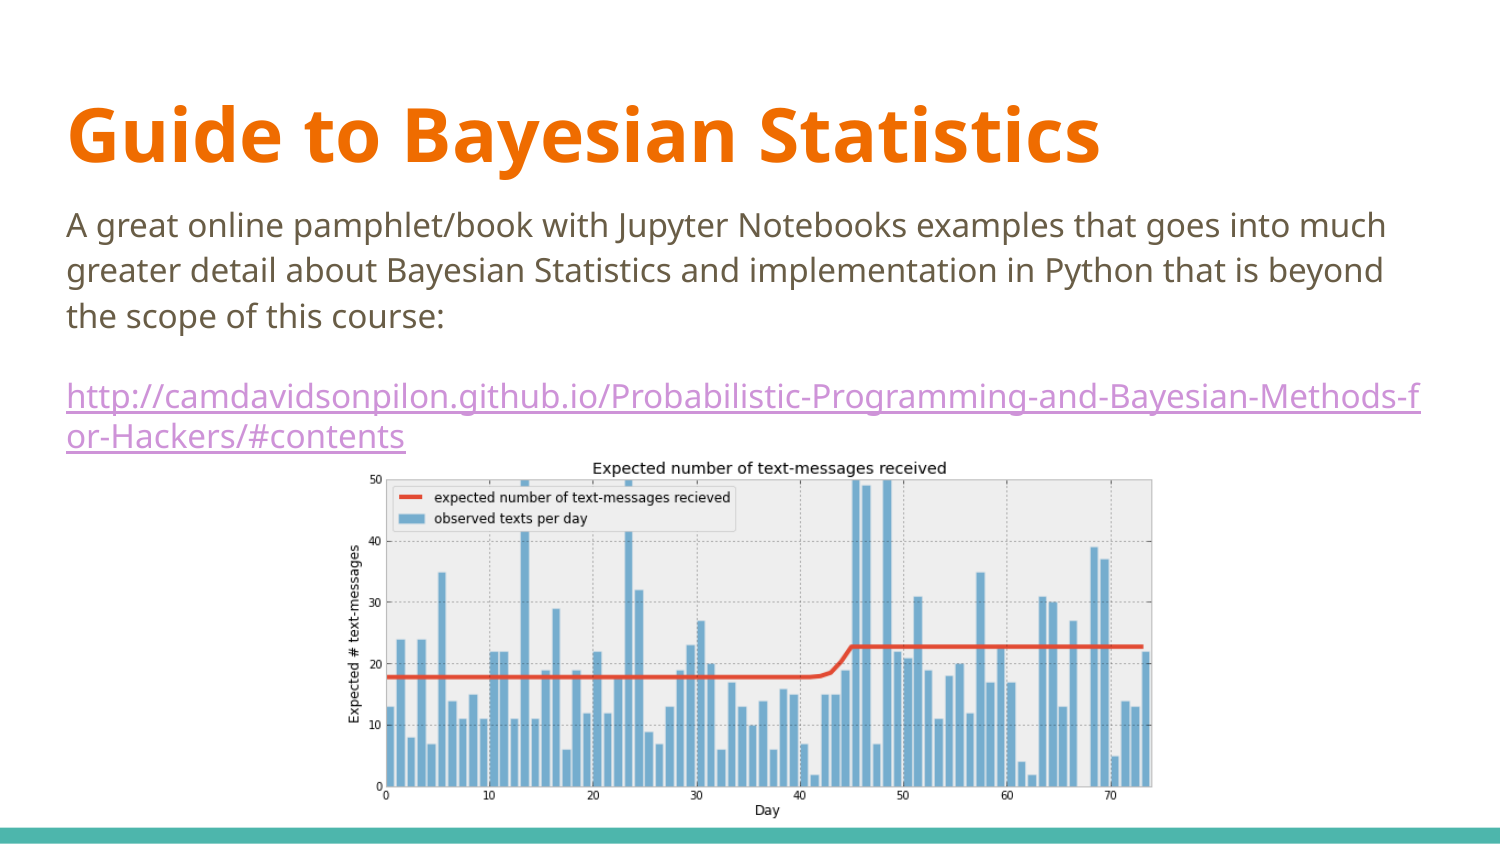

# Guide to Bayesian Statistics
A great online pamphlet/book with Jupyter Notebooks examples that goes into much greater detail about Bayesian Statistics and implementation in Python that is beyond the scope of this course:
http://camdavidsonpilon.github.io/Probabilistic-Programming-and-Bayesian-Methods-for-Hackers/#contents